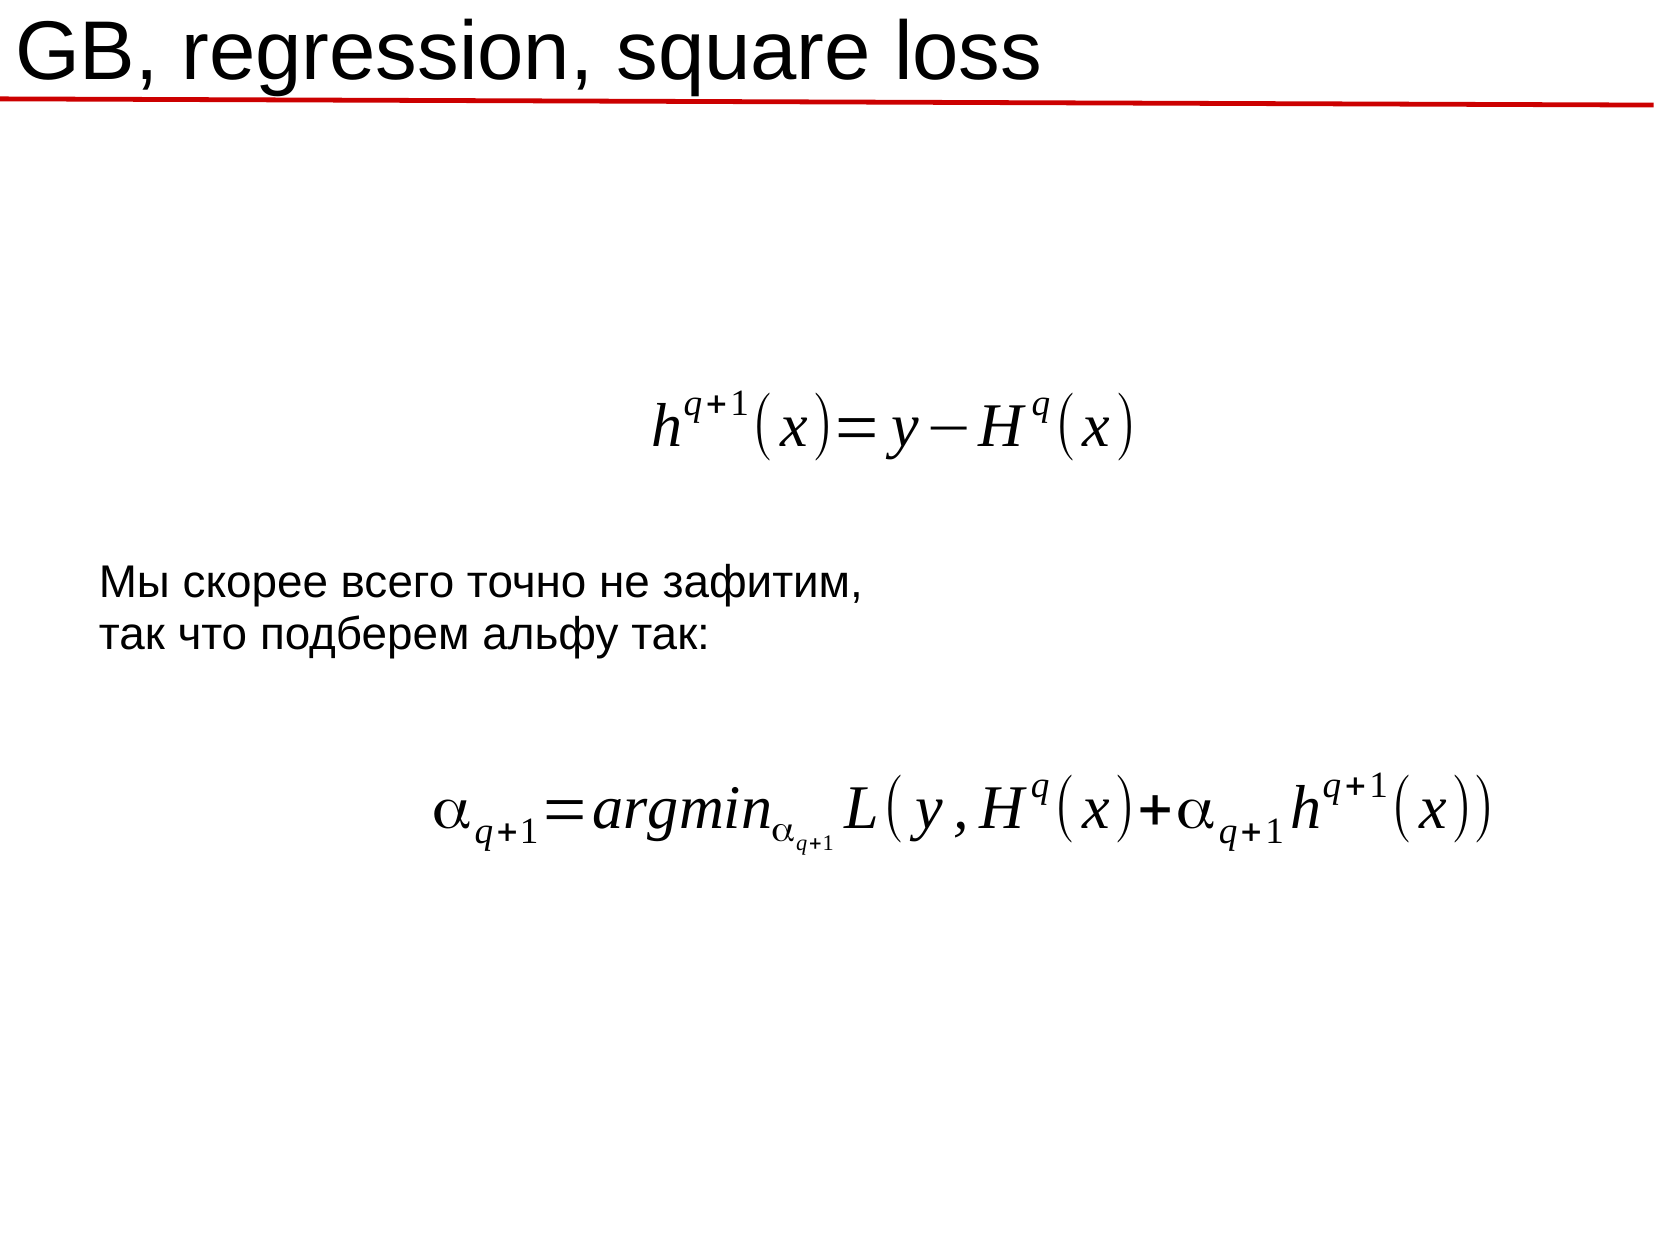

# GB, regression, square loss
Мы скорее всего точно не зафитим,
так что подберем альфу так: